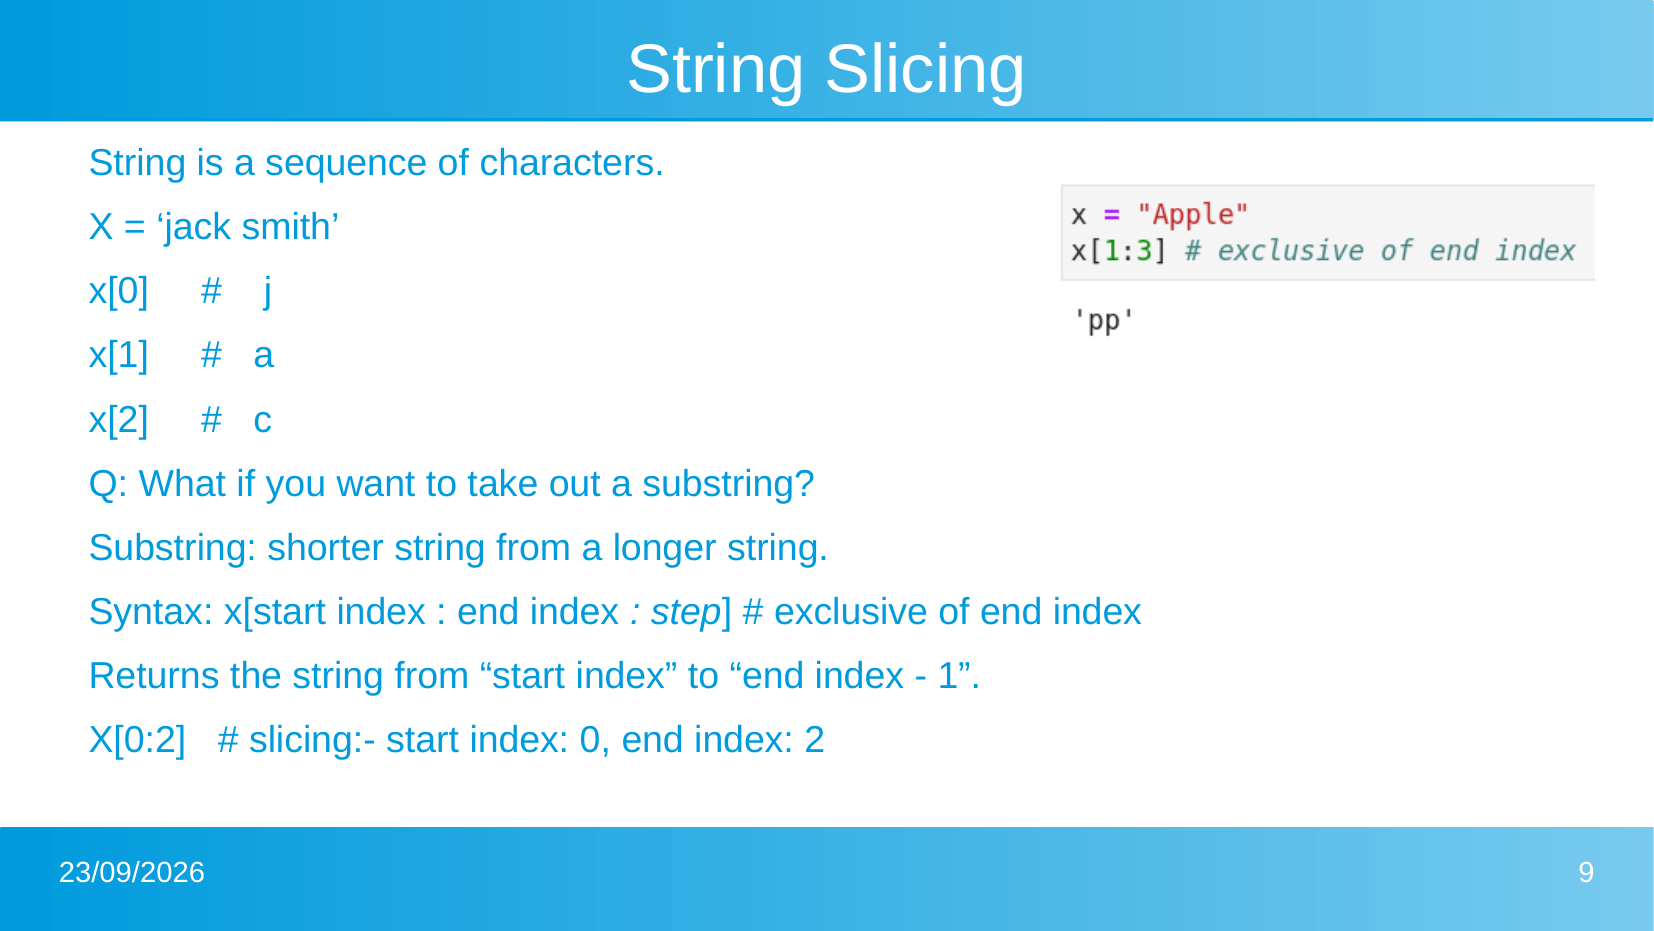

# String Slicing
String is a sequence of characters.
X = ‘jack smith’
x[0] # j
x[1] # a
x[2] # c
Q: What if you want to take out a substring?
Substring: shorter string from a longer string.
Syntax: x[start index : end index : step] # exclusive of end index
Returns the string from “start index” to “end index - 1”.
X[0:2] # slicing:- start index: 0, end index: 2
9